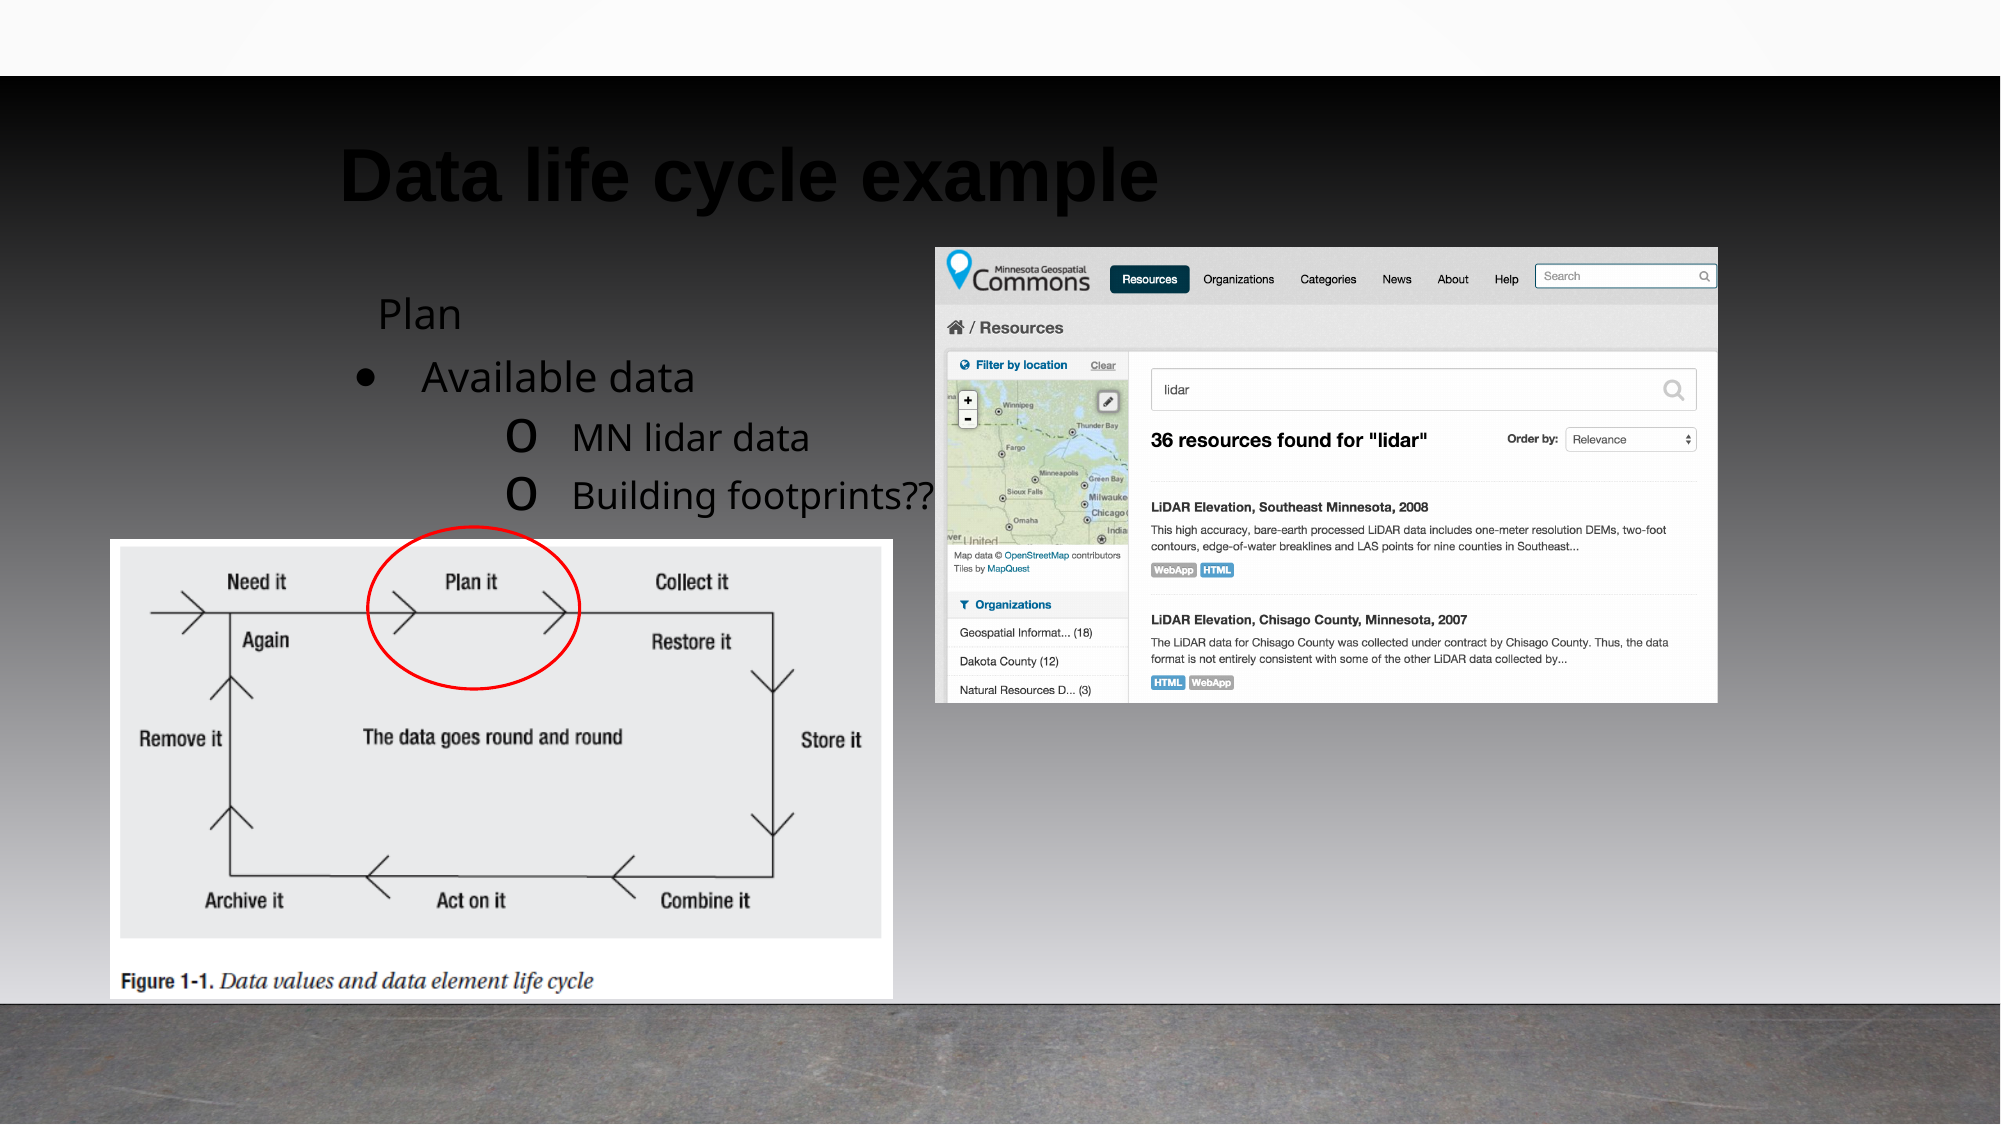

# Data life cycle example
Plan
Available data
MN lidar data
Building footprints???